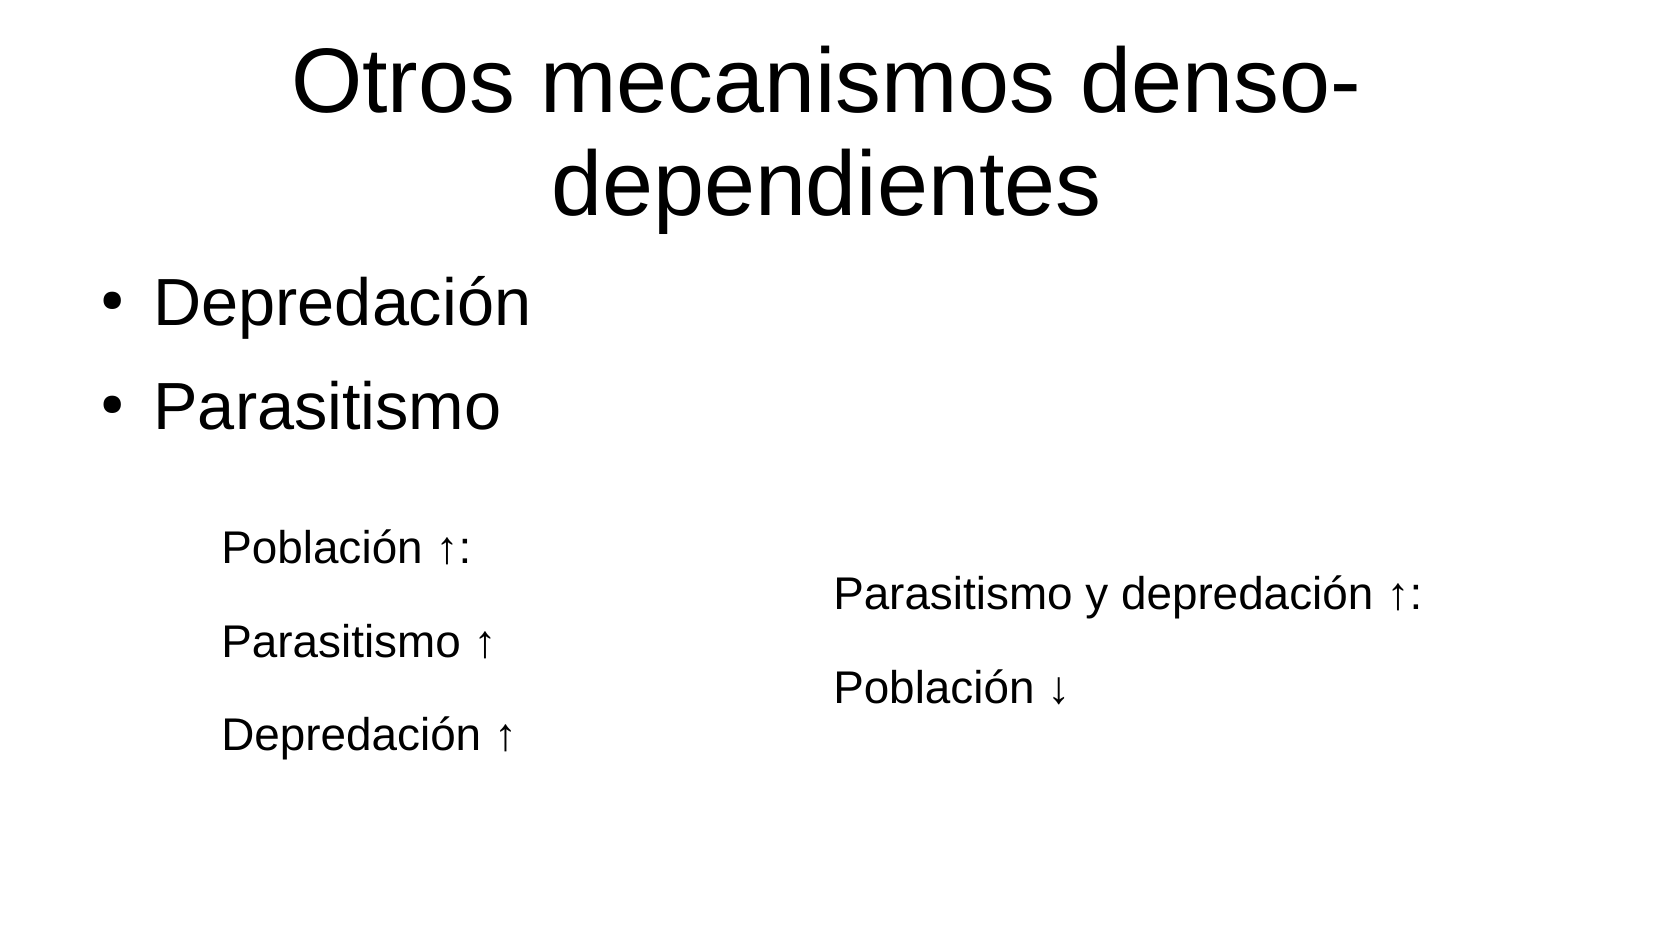

# Otros mecanismos denso-dependientes
Depredación
Parasitismo
Población ↑:
Parasitismo ↑
Depredación ↑
Parasitismo y depredación ↑:
Población ↓